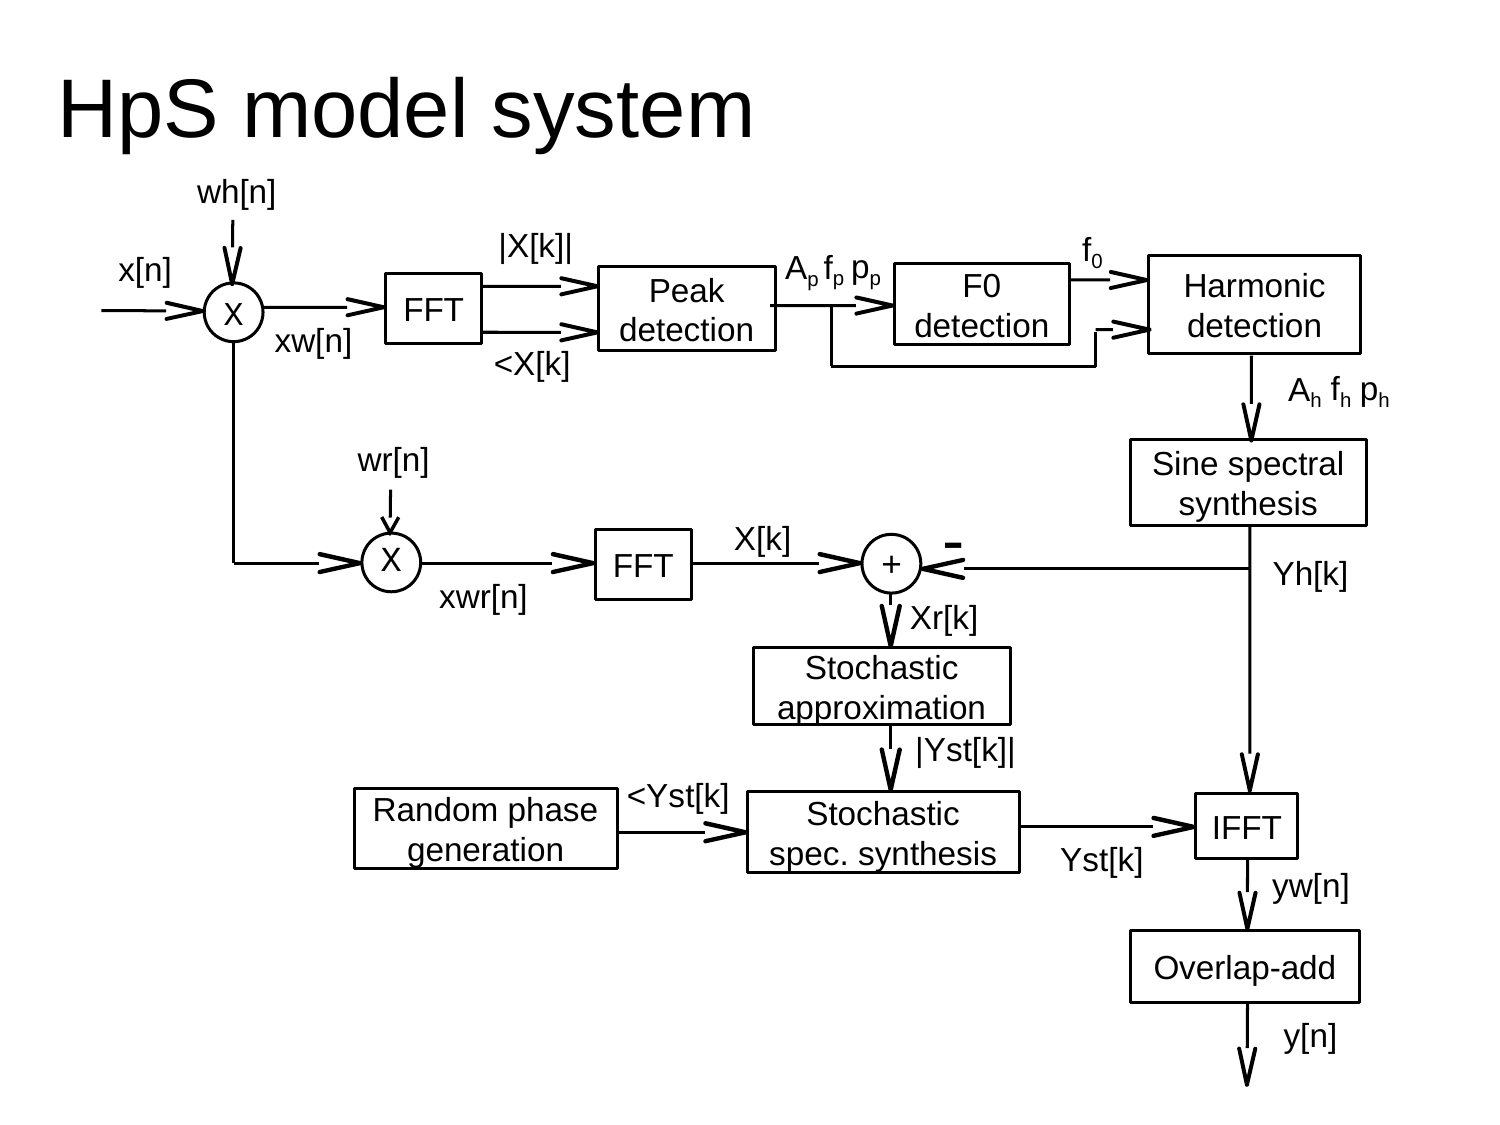

# HpS model system
wh[n]
|X[k]|
f0
pp
fp
Ap
x[n]
Harmonic
detection
F0
detection
Peak detection
FFT
X
xw[n]
<X[k]
fh
ph
Ah
wr[n]
Sine spectral
synthesis
-
X[k]
FFT
X
+
Yh[k]
xwr[n]
Xr[k]
Stochastic approximation
|Yst[k]|
<Yst[k]
Random phase generation
Stochastic spec. synthesis
IFFT
Yst[k]
yw[n]
Overlap-add
y[n]